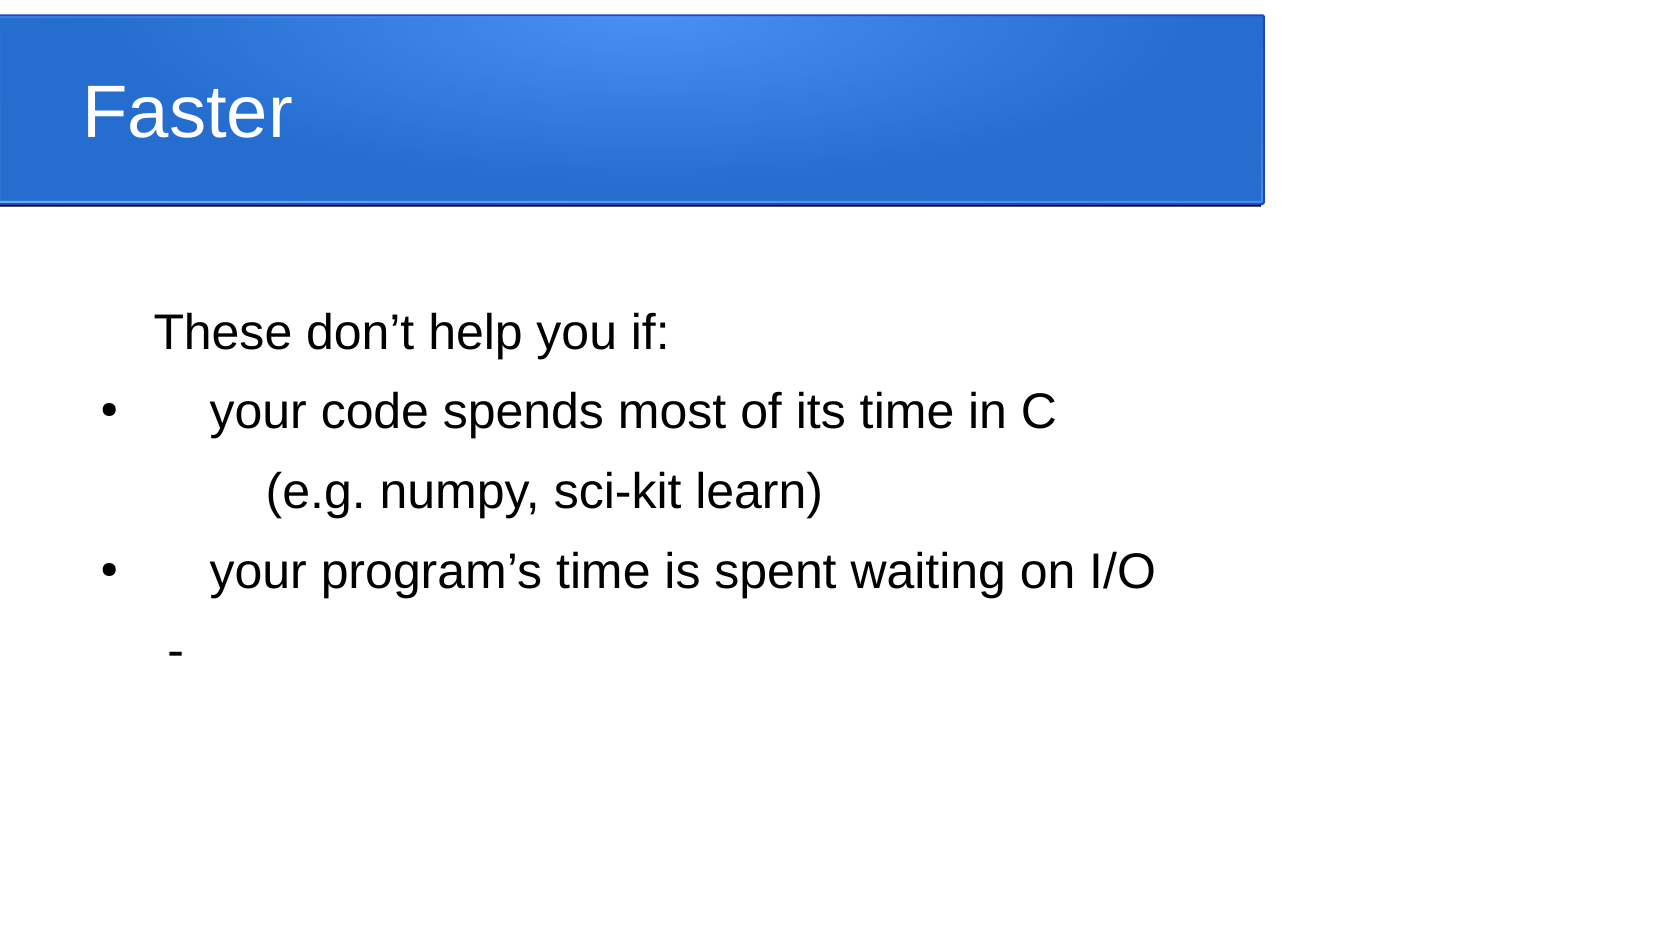

# Faster
These don’t help you if:
 your code spends most of its time in C
 (e.g. numpy, sci-kit learn)
 your program’s time is spent waiting on I/O
 -